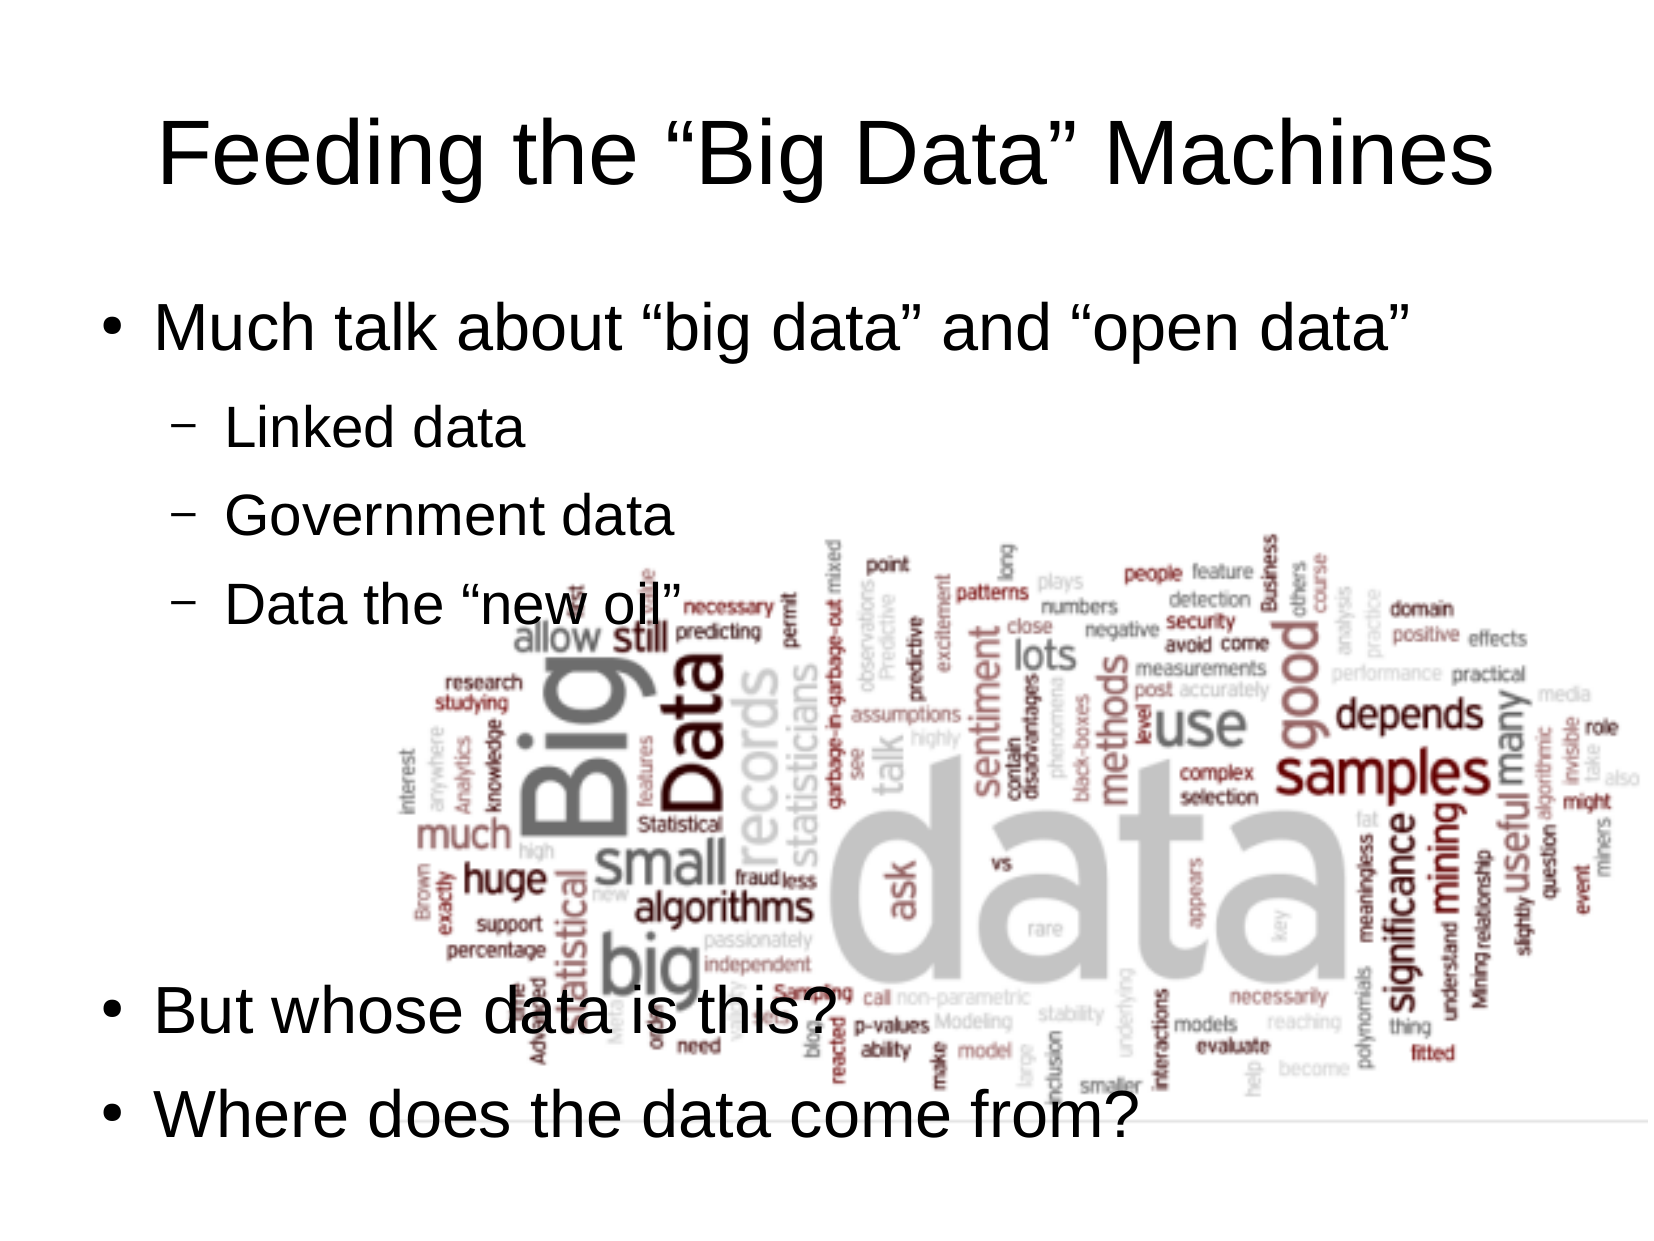

# Feeding the “Big Data” Machines
Much talk about “big data” and “open data”
Linked data
Government data
Data the “new oil”
But whose data is this?
Where does the data come from?